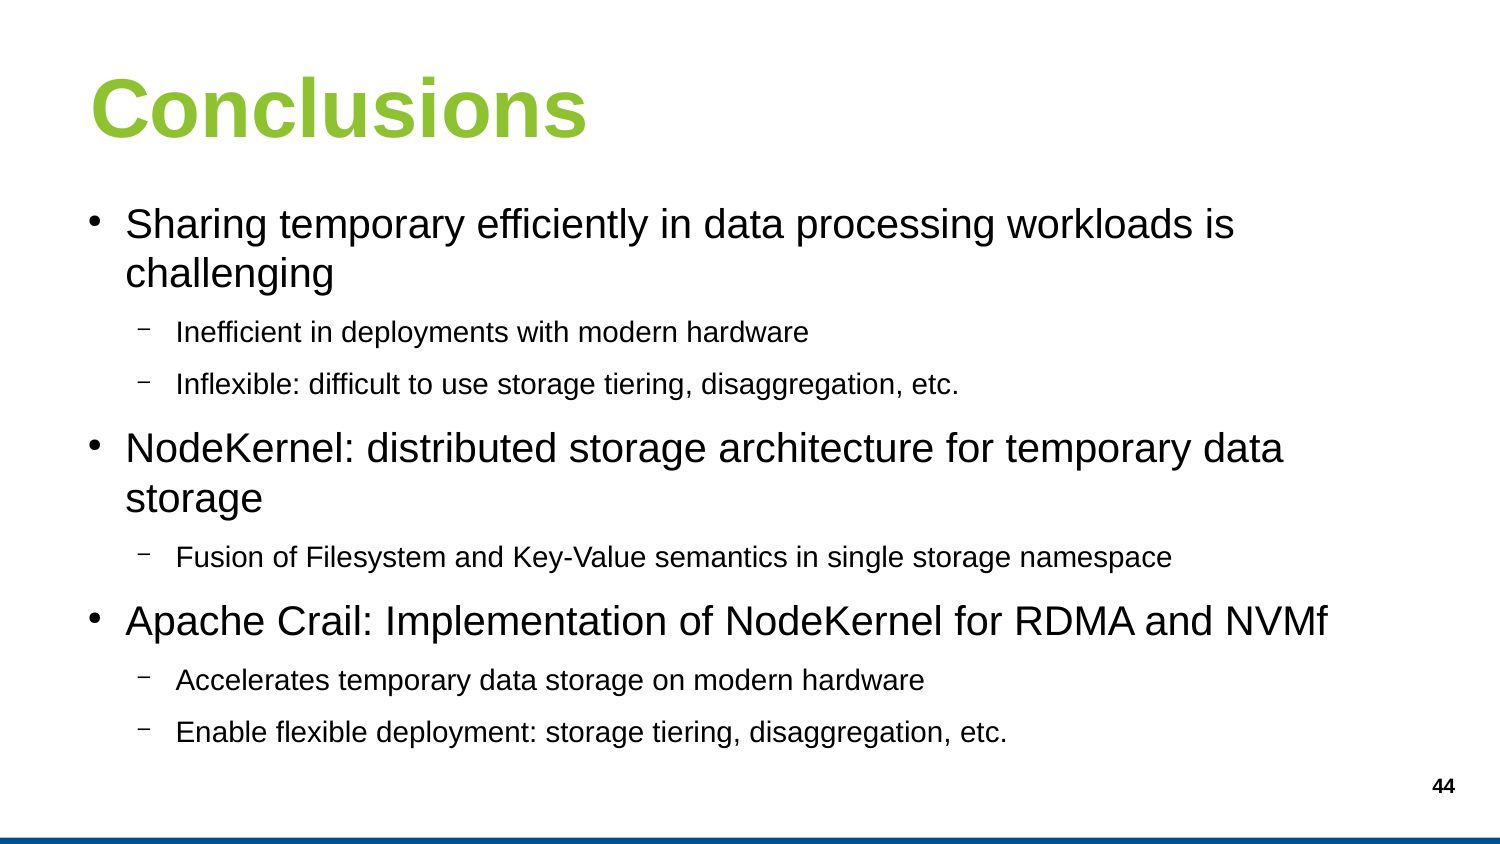

#
Conclusions
put your #assignedhashtag here by setting the footer in view-header/footer
Sharing temporary efficiently in data processing workloads is challenging
Inefficient in deployments with modern hardware
Inflexible: difficult to use storage tiering, disaggregation, etc.
NodeKernel: distributed storage architecture for temporary data storage
Fusion of Filesystem and Key-Value semantics in single storage namespace
Apache Crail: Implementation of NodeKernel for RDMA and NVMf
Accelerates temporary data storage on modern hardware
Enable flexible deployment: storage tiering, disaggregation, etc.
44